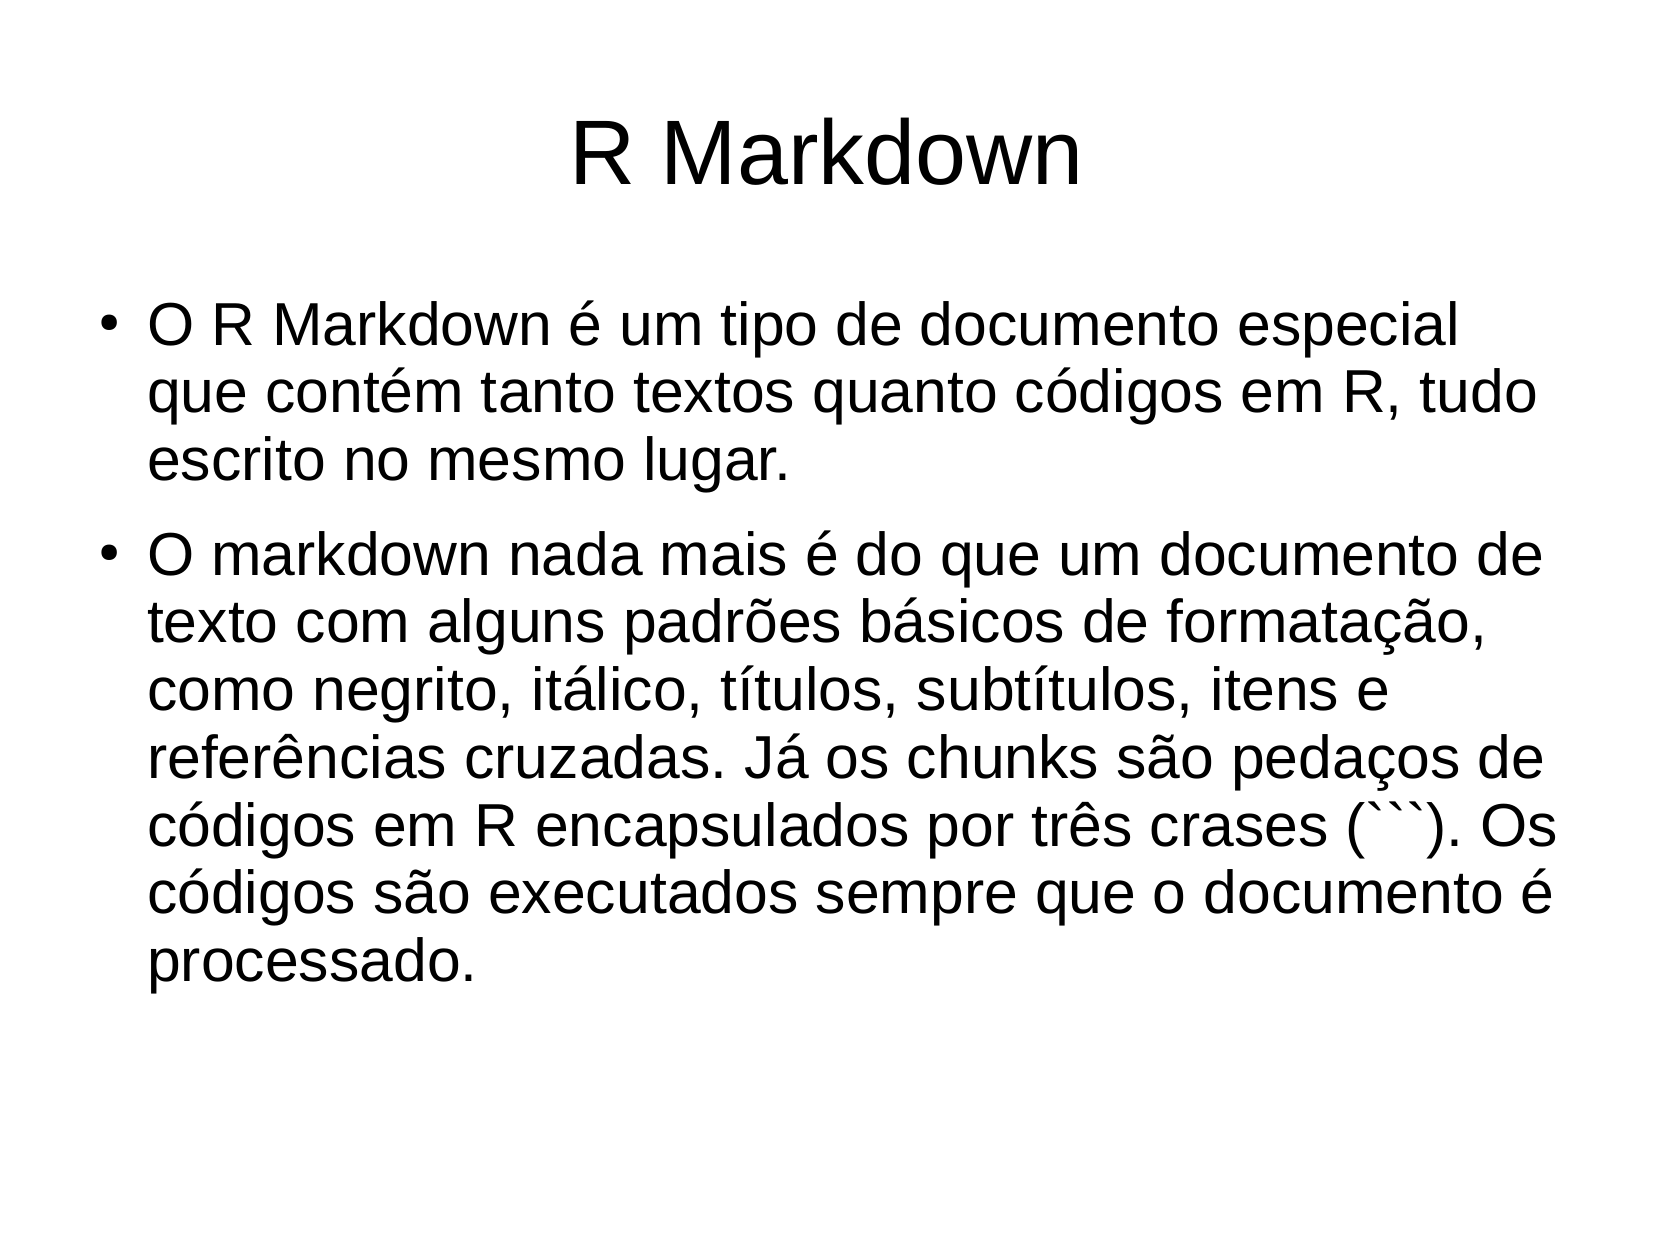

# R Markdown
O R Markdown é um tipo de documento especial que contém tanto textos quanto códigos em R, tudo escrito no mesmo lugar.
O markdown nada mais é do que um documento de texto com alguns padrões básicos de formatação, como negrito, itálico, títulos, subtítulos, itens e referências cruzadas. Já os chunks são pedaços de códigos em R encapsulados por três crases (```). Os códigos são executados sempre que o documento é processado.